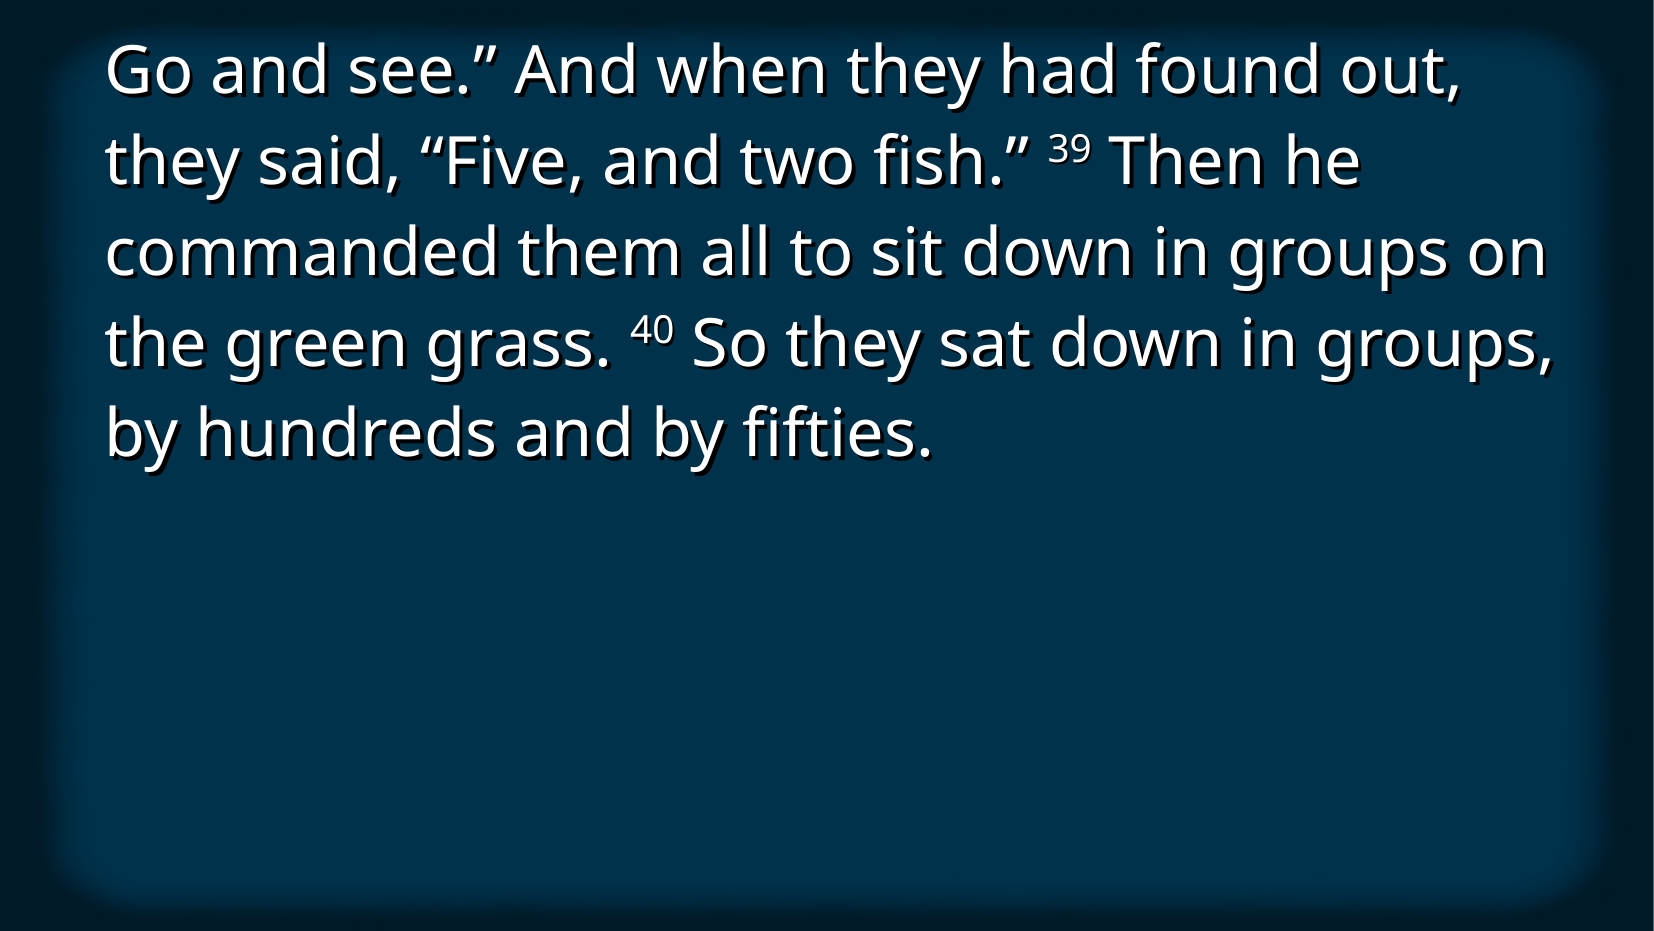

Go and see.” And when they had found out, they said, “Five, and two fish.” 39 Then he commanded them all to sit down in groups on the green grass. 40 So they sat down in groups, by hundreds and by fifties.